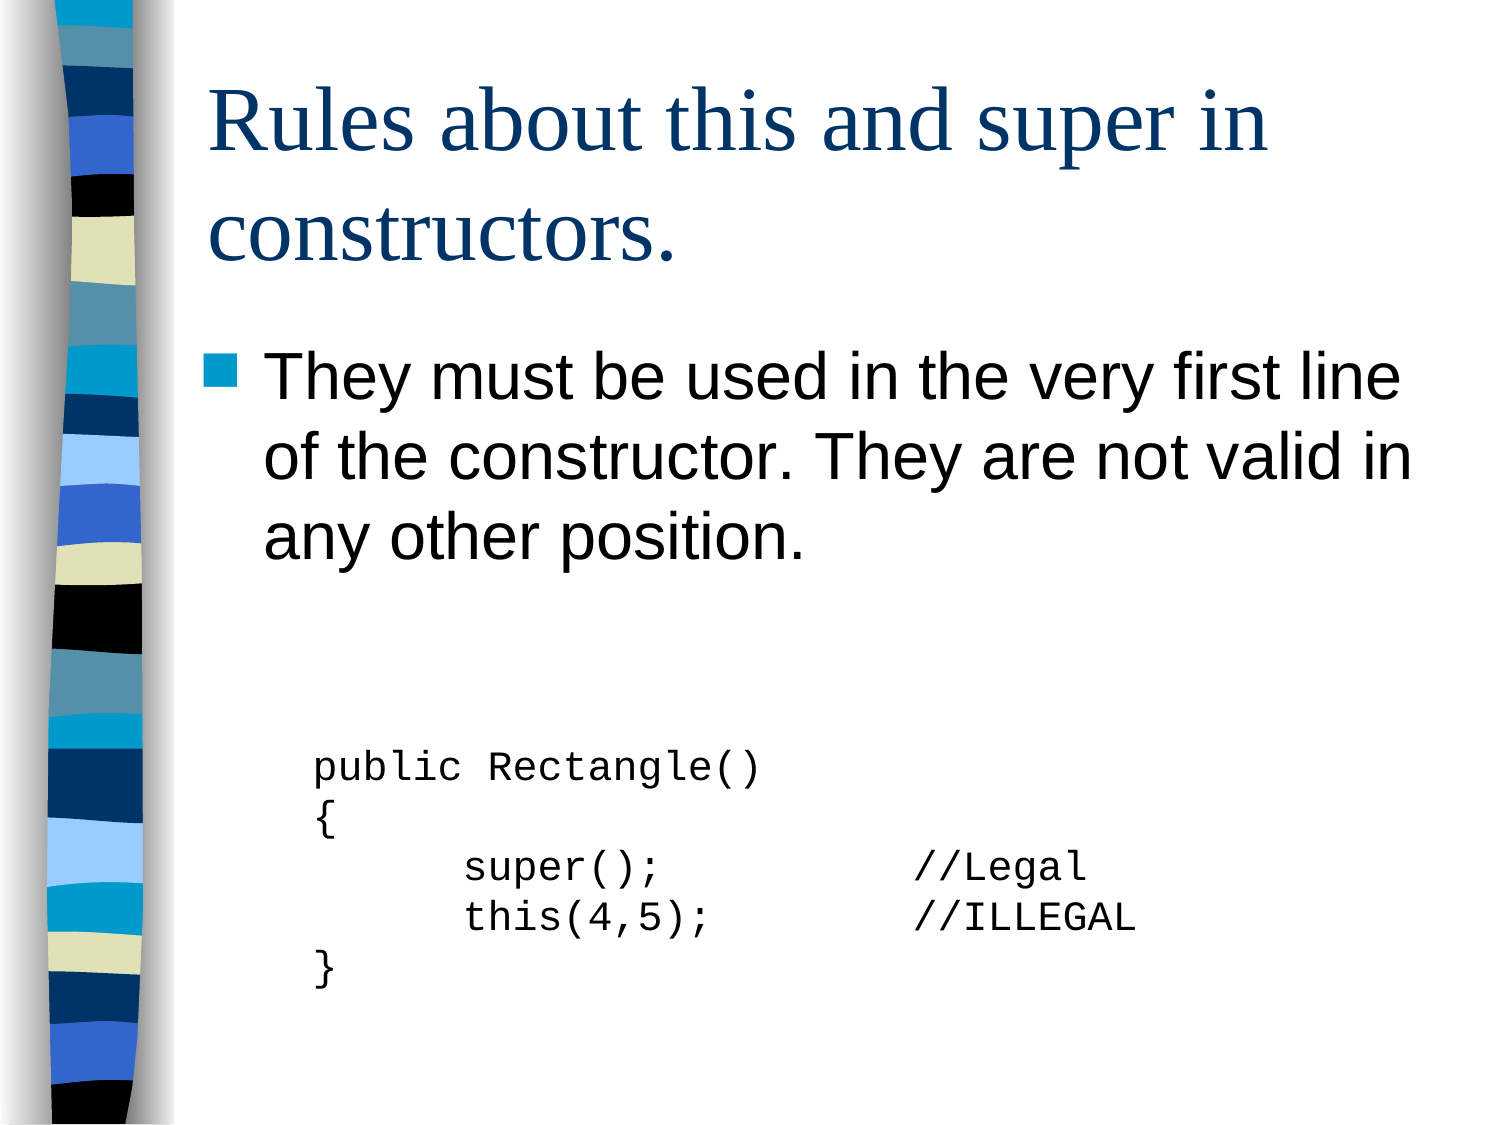

# Rules about this and super in constructors.
They must be used in the very first line of the constructor. They are not valid in any other position.
public Rectangle()
{
	super();		//Legal
	this(4,5);		//ILLEGAL
}